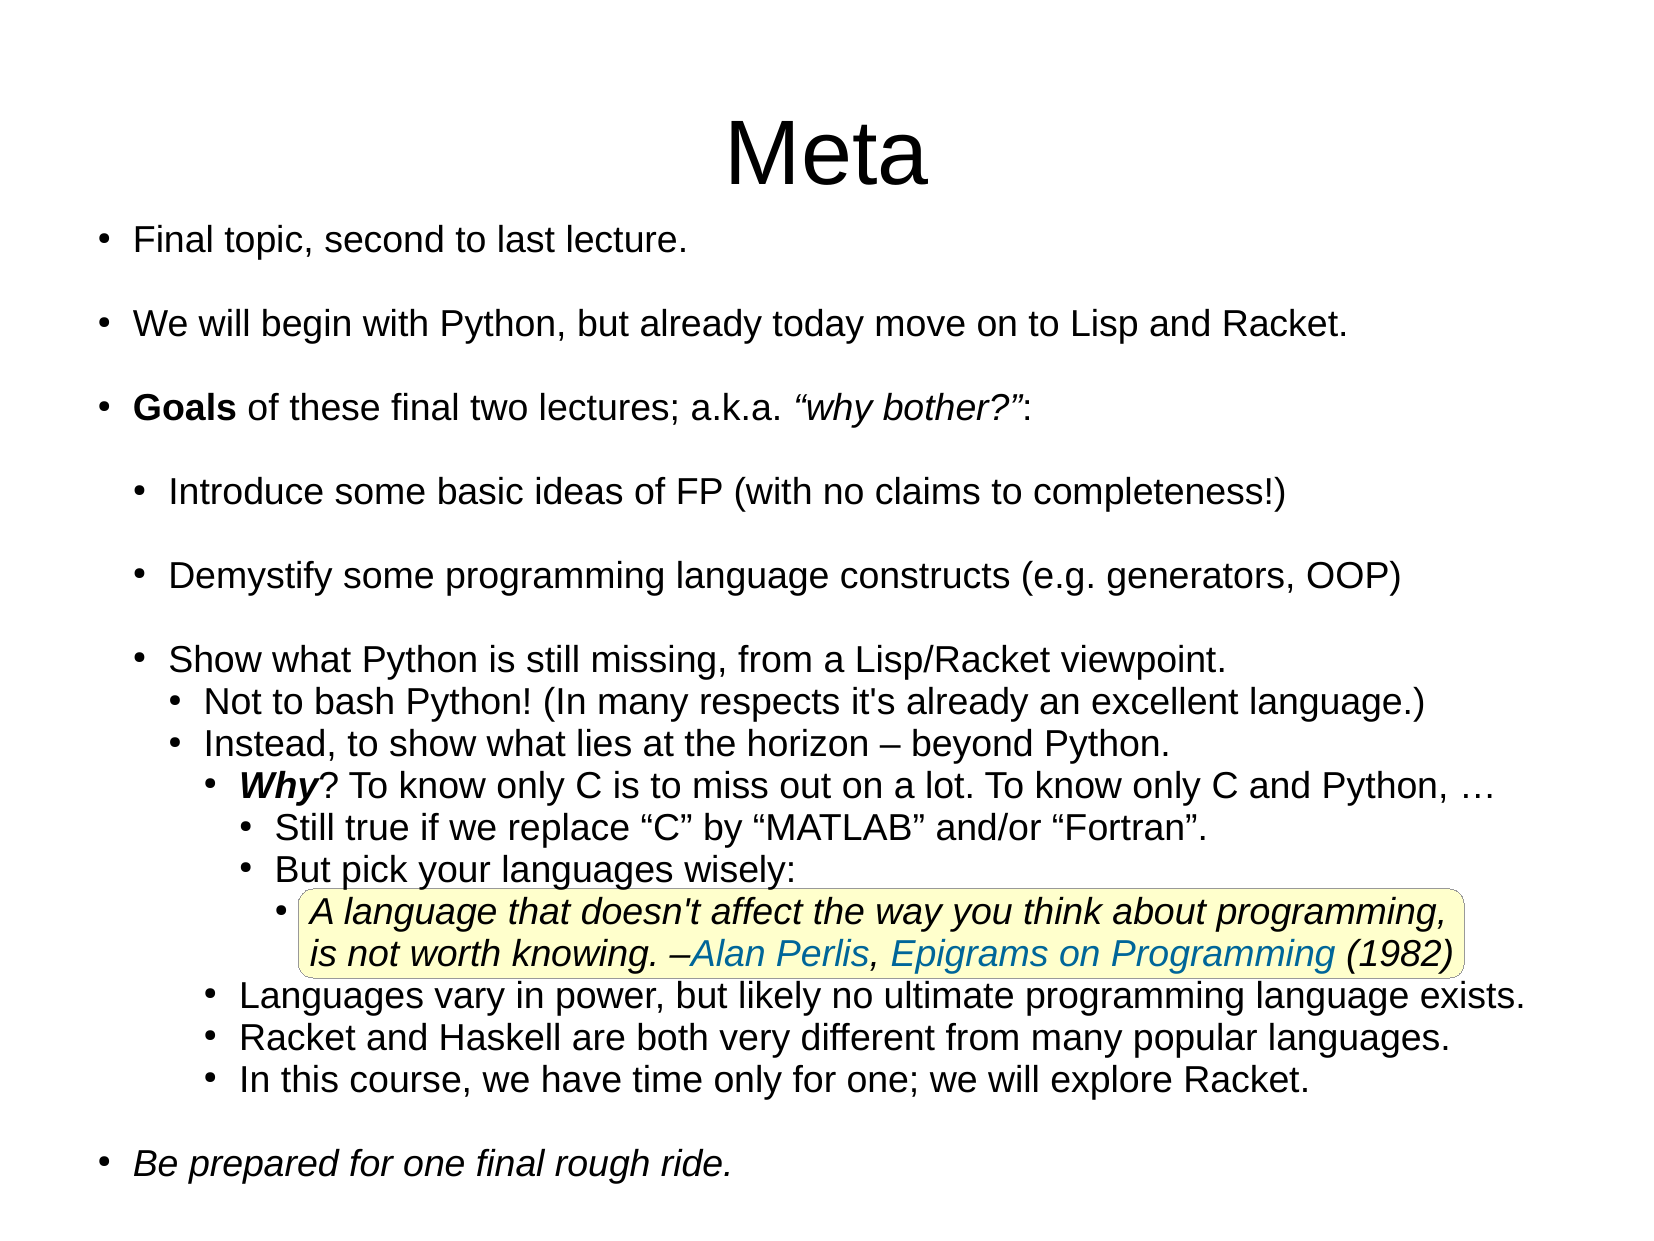

# Meta
Final topic, second to last lecture.
We will begin with Python, but already today move on to Lisp and Racket.
Goals of these final two lectures; a.k.a. “why bother?”:
Introduce some basic ideas of FP (with no claims to completeness!)
Demystify some programming language constructs (e.g. generators, OOP)
Show what Python is still missing, from a Lisp/Racket viewpoint.
Not to bash Python! (In many respects it's already an excellent language.)
Instead, to show what lies at the horizon – beyond Python.
Why? To know only C is to miss out on a lot. To know only C and Python, …
Still true if we replace “C” by “MATLAB” and/or “Fortran”.
But pick your languages wisely:
A language that doesn't affect the way you think about programming,
is not worth knowing. –Alan Perlis, Epigrams on Programming (1982)
Languages vary in power, but likely no ultimate programming language exists.
Racket and Haskell are both very different from many popular languages.
In this course, we have time only for one; we will explore Racket.
Be prepared for one final rough ride.